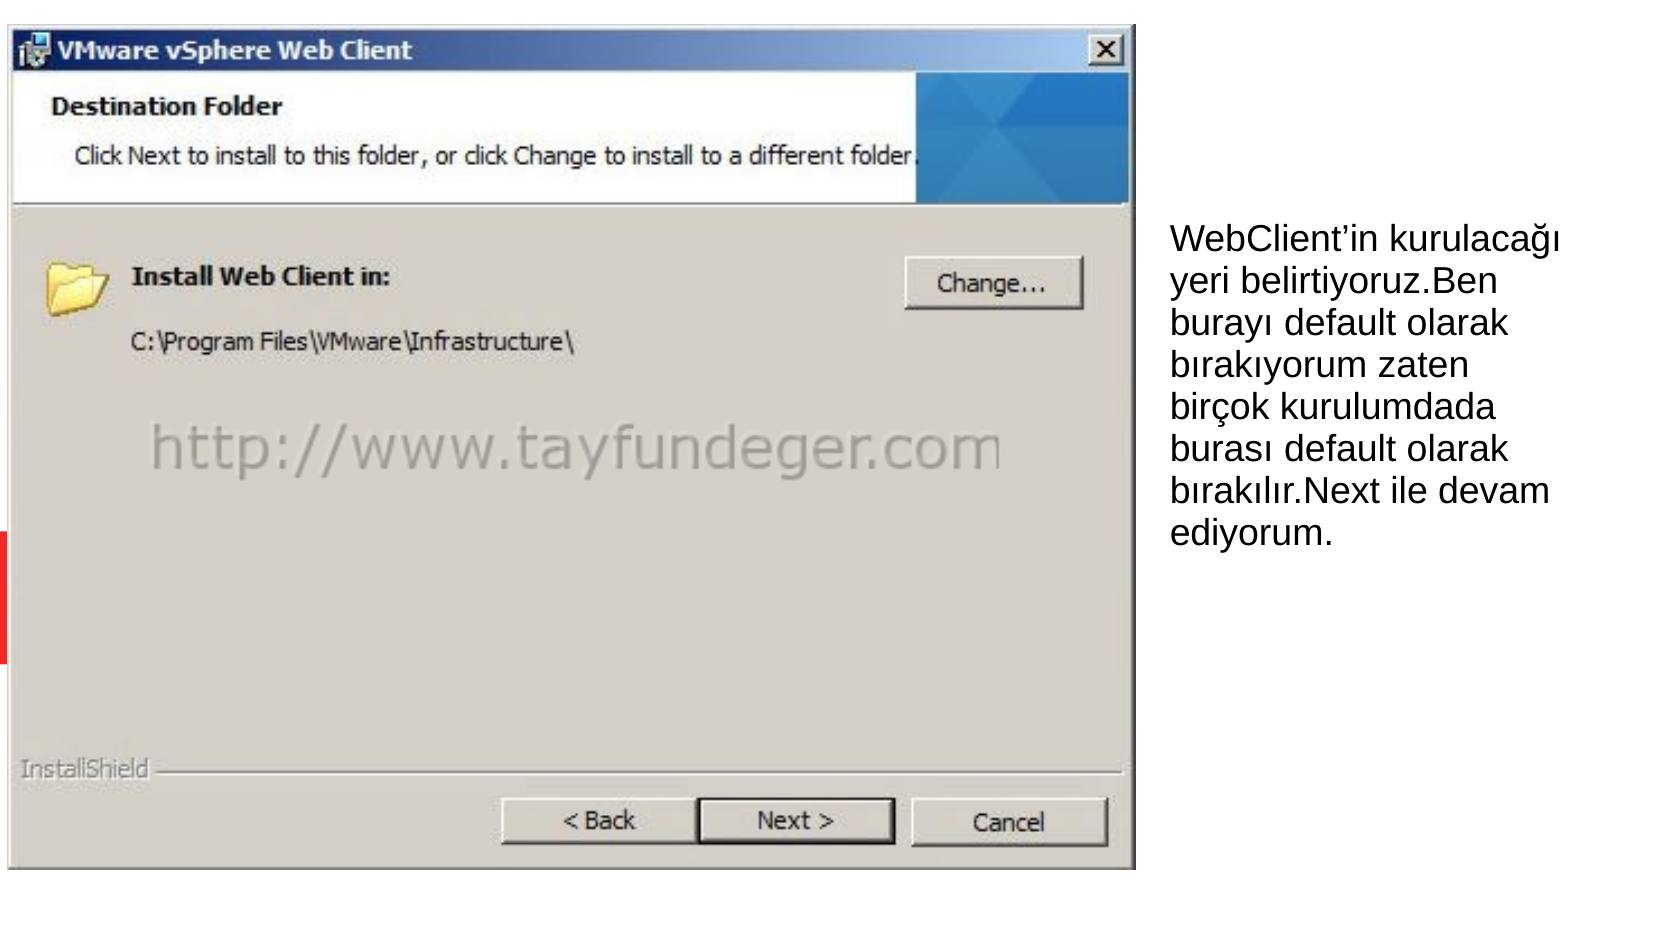

WebClient’in kurulacağı yeri belirtiyoruz.Ben burayı default olarak bırakıyorum zaten birçok kurulumdada burası default olarak bırakılır.Next ile devam ediyorum.